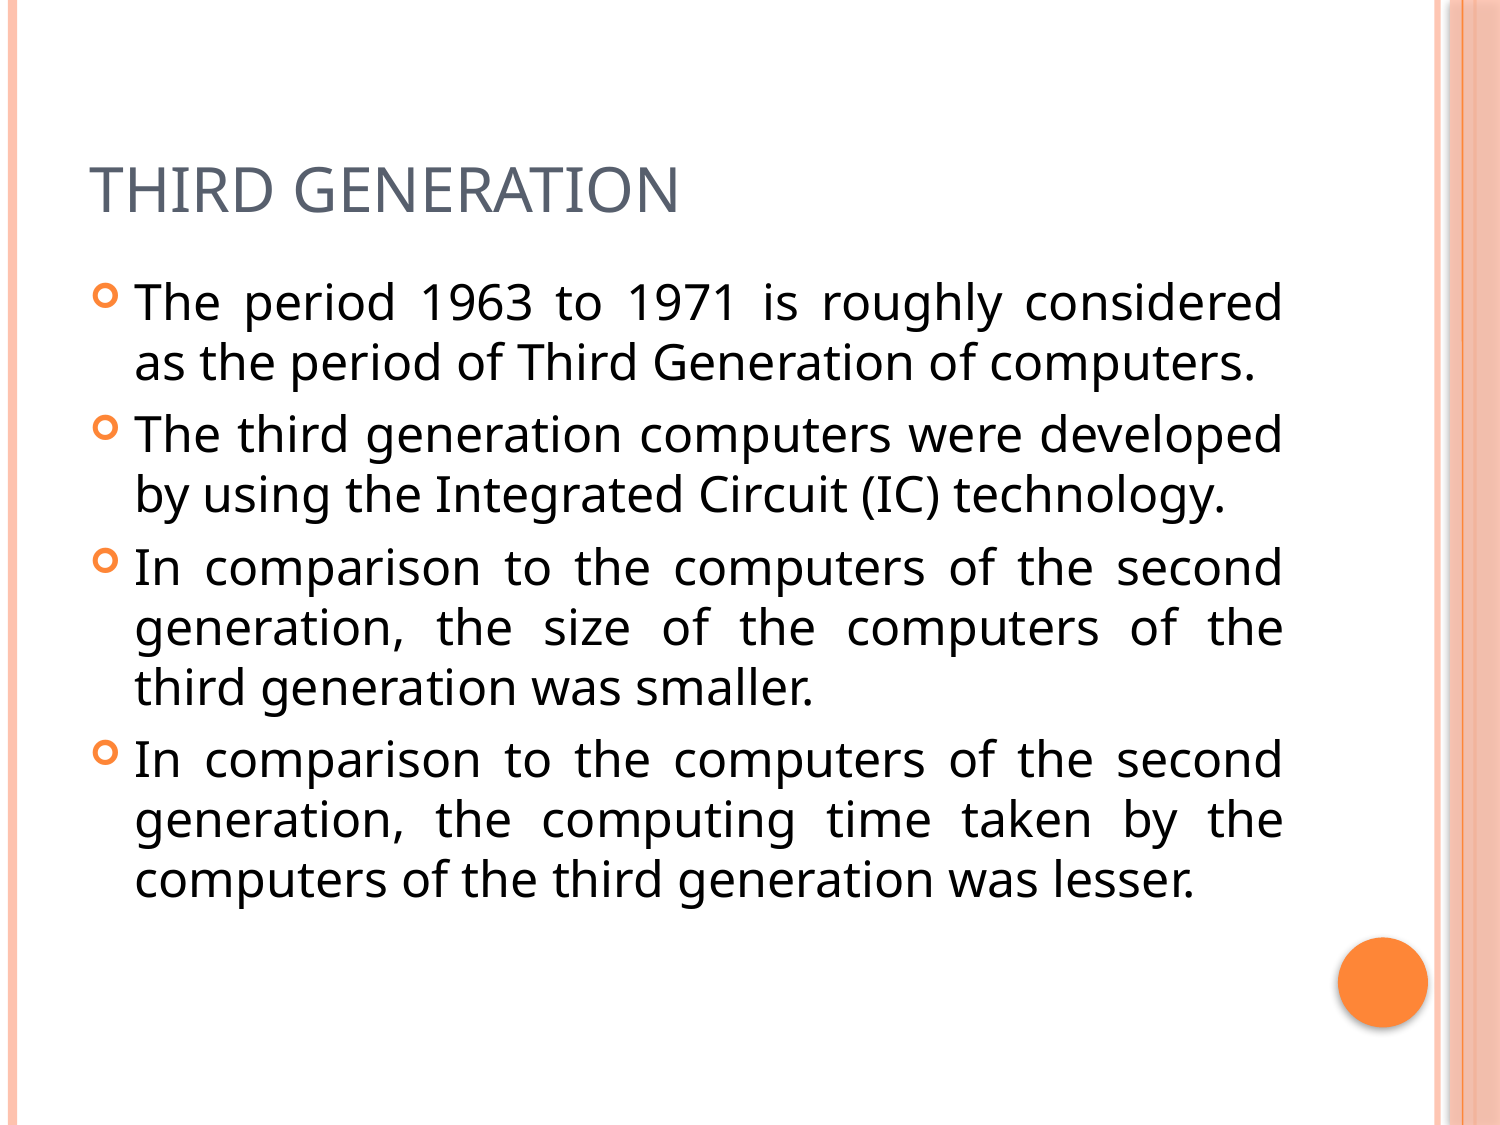

# Third Generation
The period 1963 to 1971 is roughly considered as the period of Third Generation of computers.
The third generation computers were developed by using the Integrated Circuit (IC) technology.
In comparison to the computers of the second generation, the size of the computers of the third generation was smaller.
In comparison to the computers of the second generation, the computing time taken by the computers of the third generation was lesser.